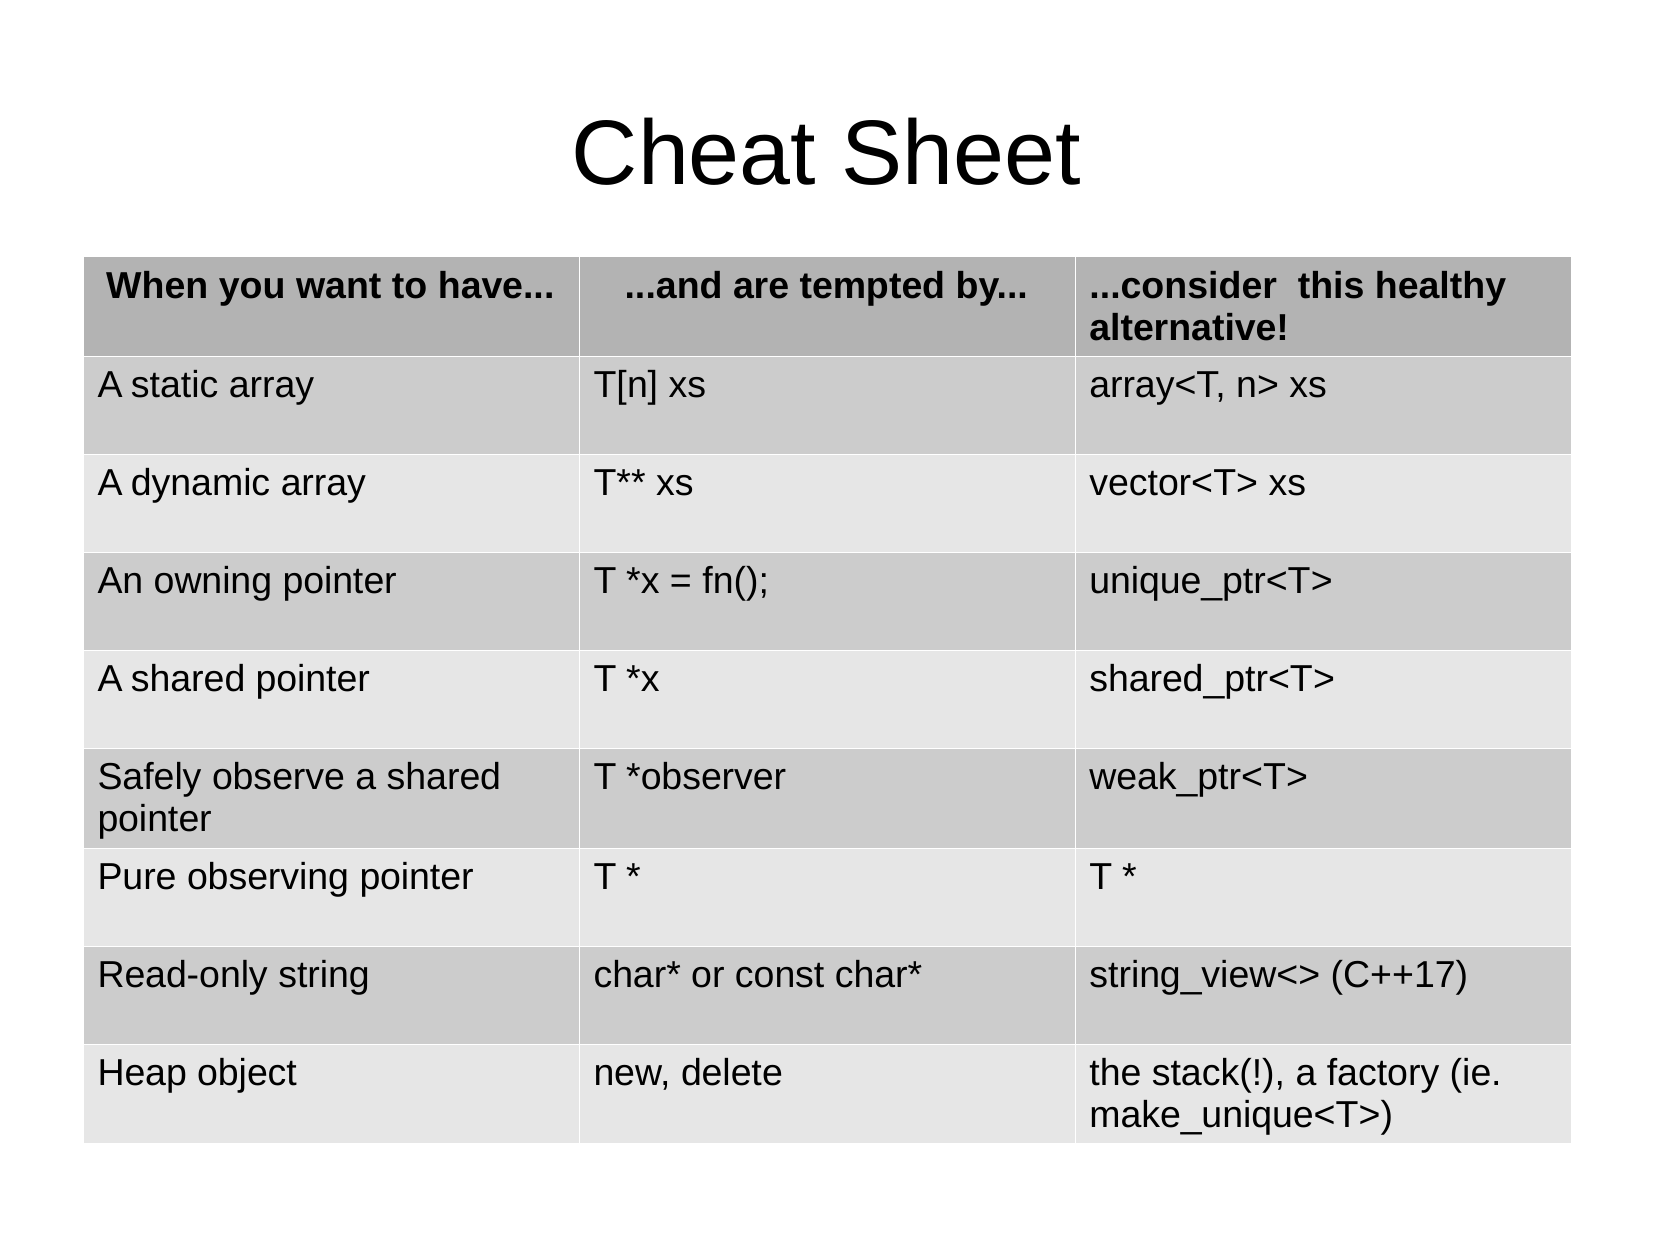

# Cheat Sheet
| When you want to have... | ...and are tempted by... | ...consider this healthy alternative! |
| --- | --- | --- |
| A static array | T[n] xs | array<T, n> xs |
| A dynamic array | T\*\* xs | vector<T> xs |
| An owning pointer | T \*x = fn(); | unique\_ptr<T> |
| A shared pointer | T \*x | shared\_ptr<T> |
| Safely observe a shared pointer | T \*observer | weak\_ptr<T> |
| Pure observing pointer | T \* | T \* |
| Read-only string | char\* or const char\* | string\_view<> (C++17) |
| Heap object | new, delete | the stack(!), a factory (ie. make\_unique<T>) |